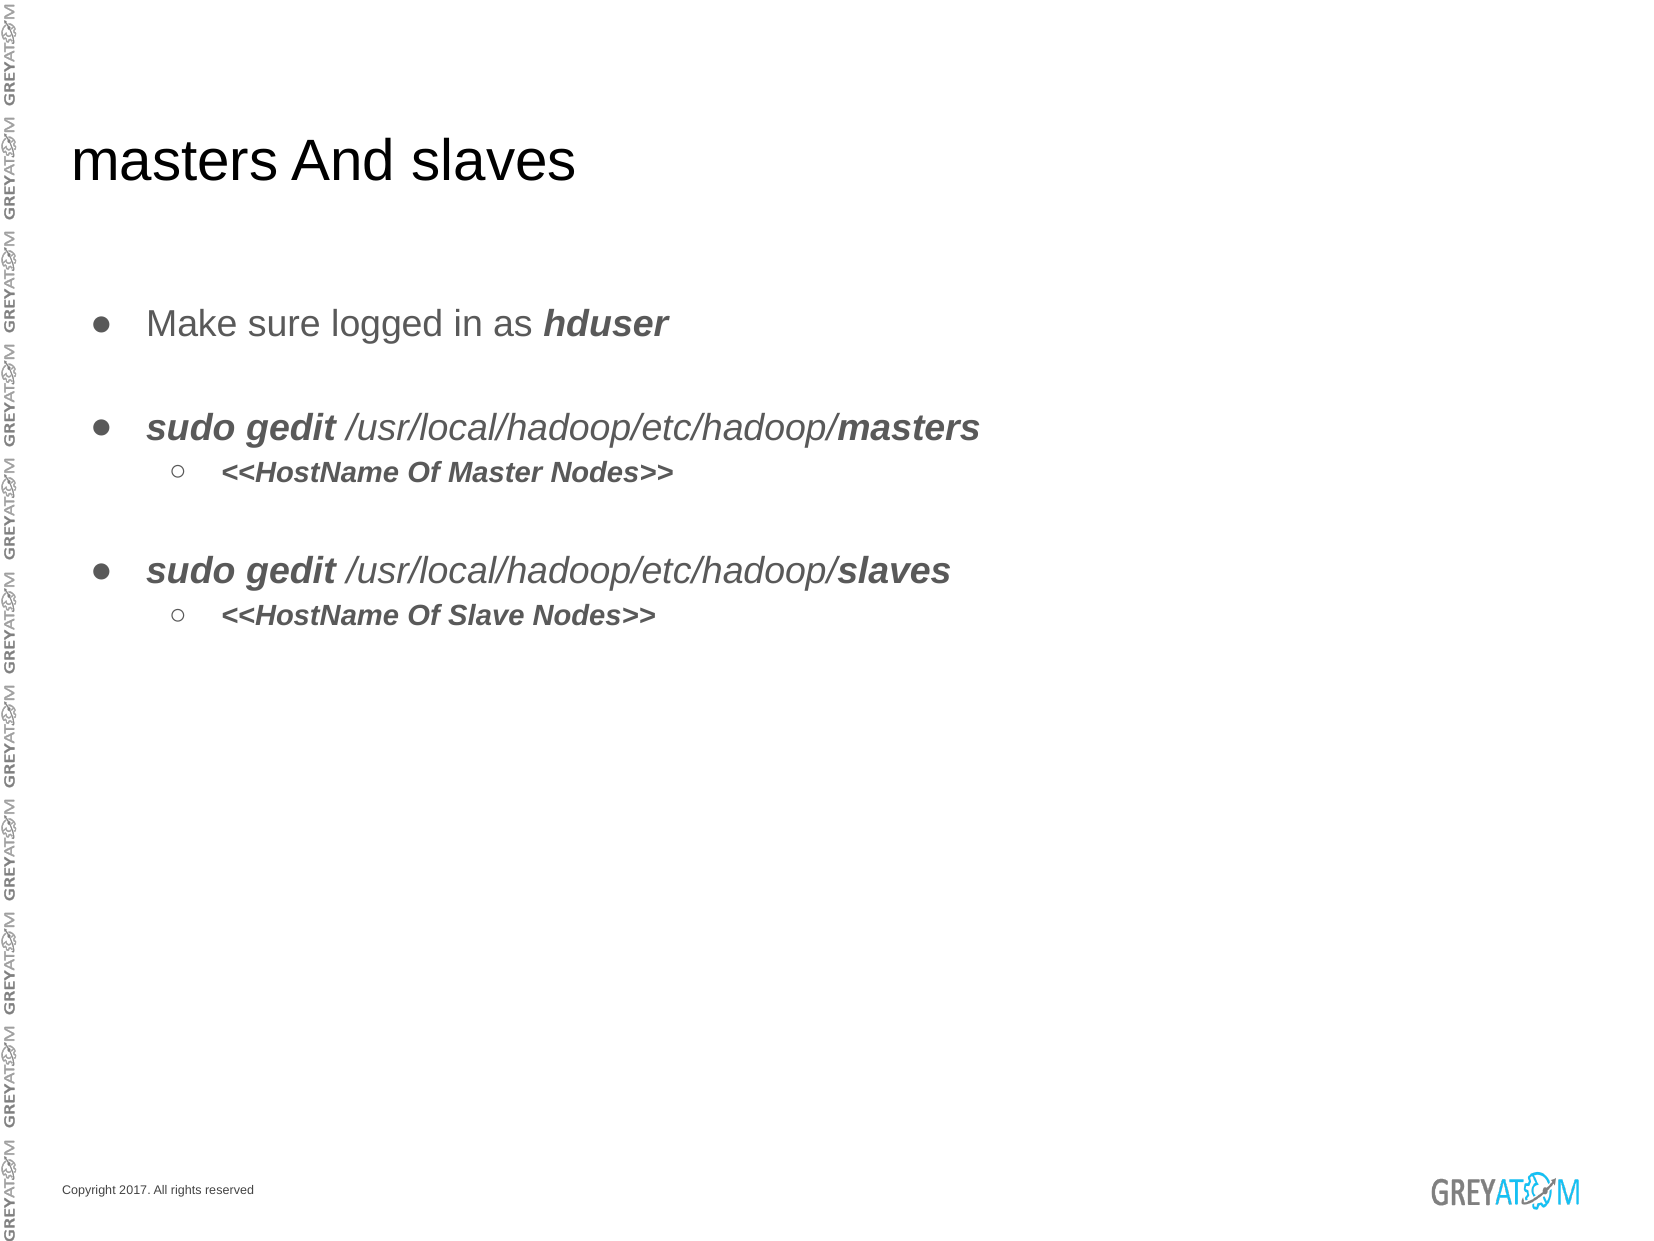

masters And slaves
Make sure logged in as hduser
sudo gedit /usr/local/hadoop/etc/hadoop/masters
<<HostName Of Master Nodes>>
sudo gedit /usr/local/hadoop/etc/hadoop/slaves
<<HostName Of Slave Nodes>>